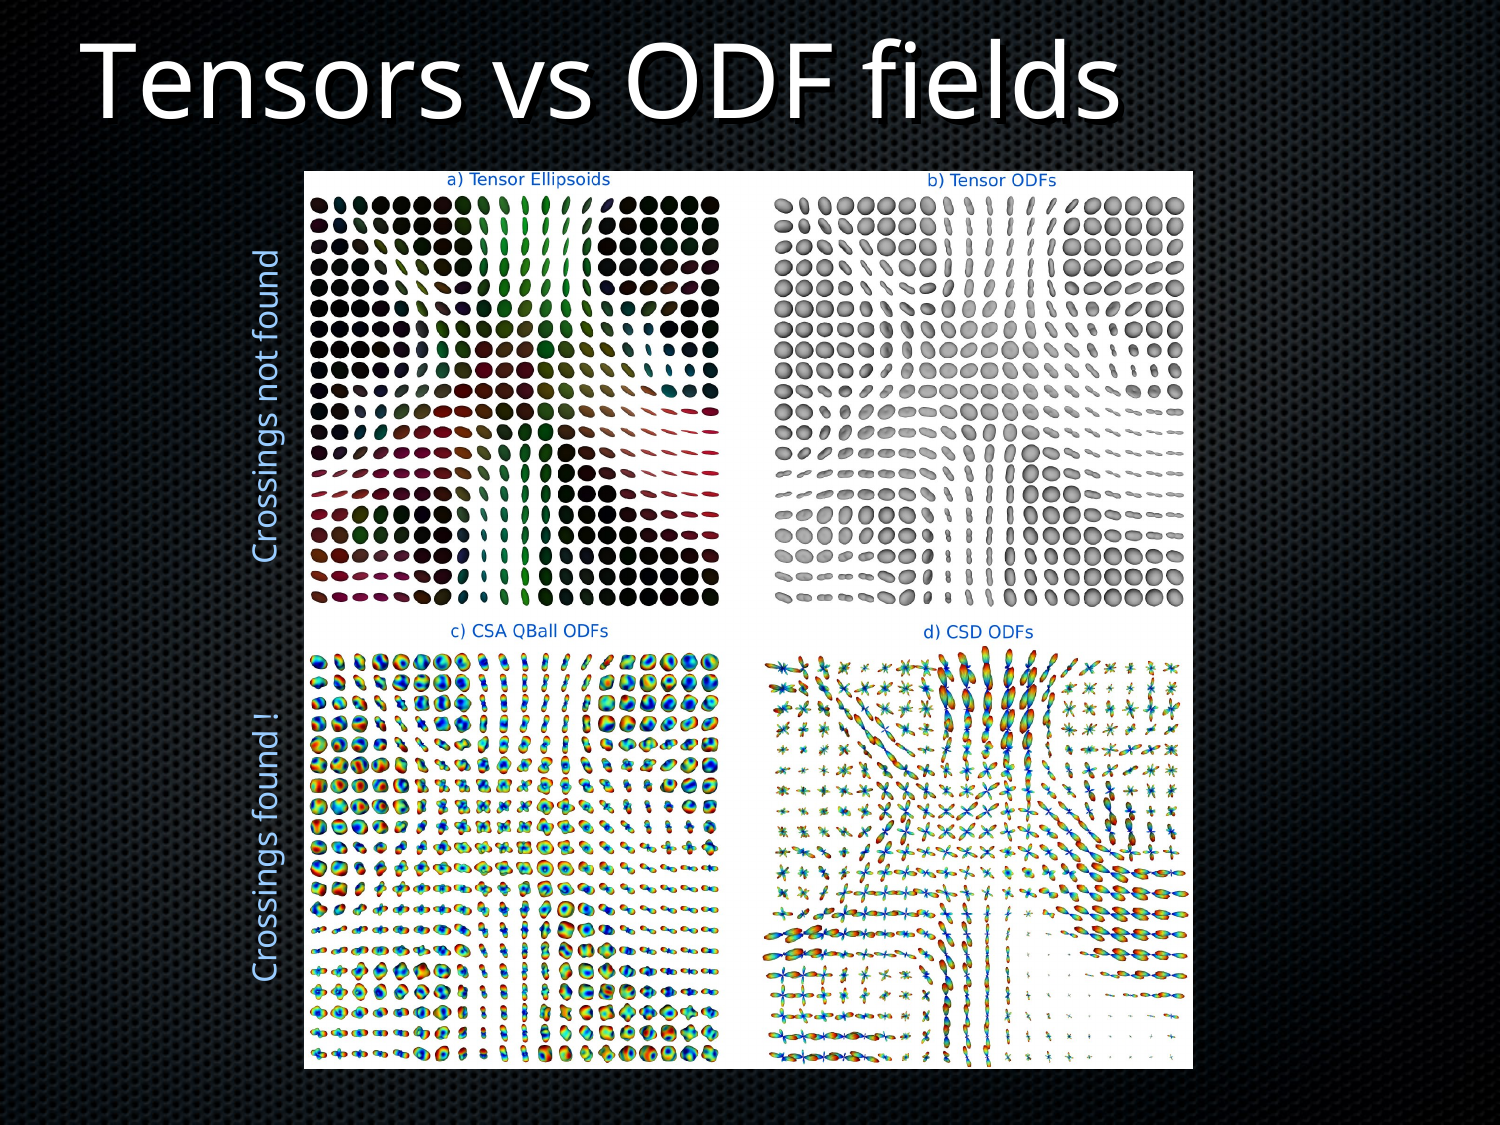

# Tensors vs ODF fields
Crossings not found
Crossings found !